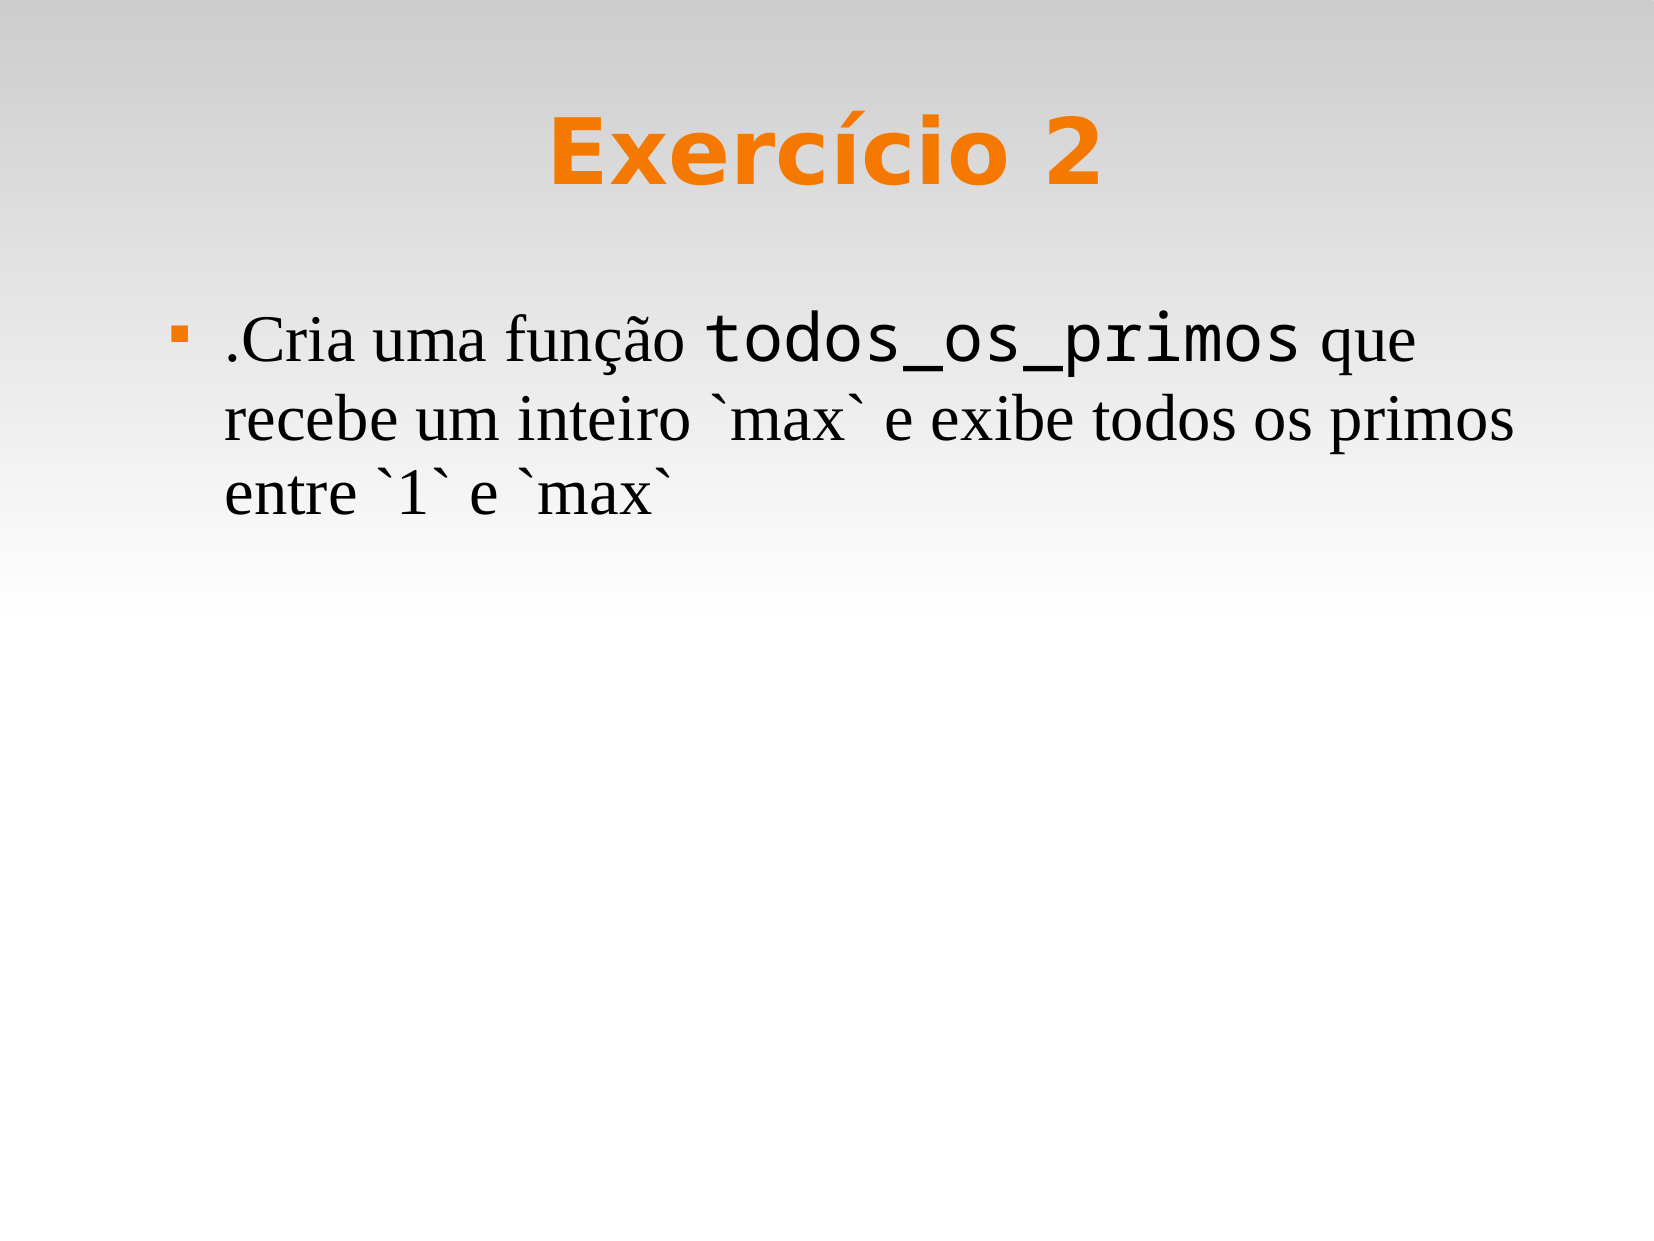

# Exercício 2
.Cria uma função todos_os_primos que recebe um inteiro `max` e exibe todos os primos entre `1` e `max`